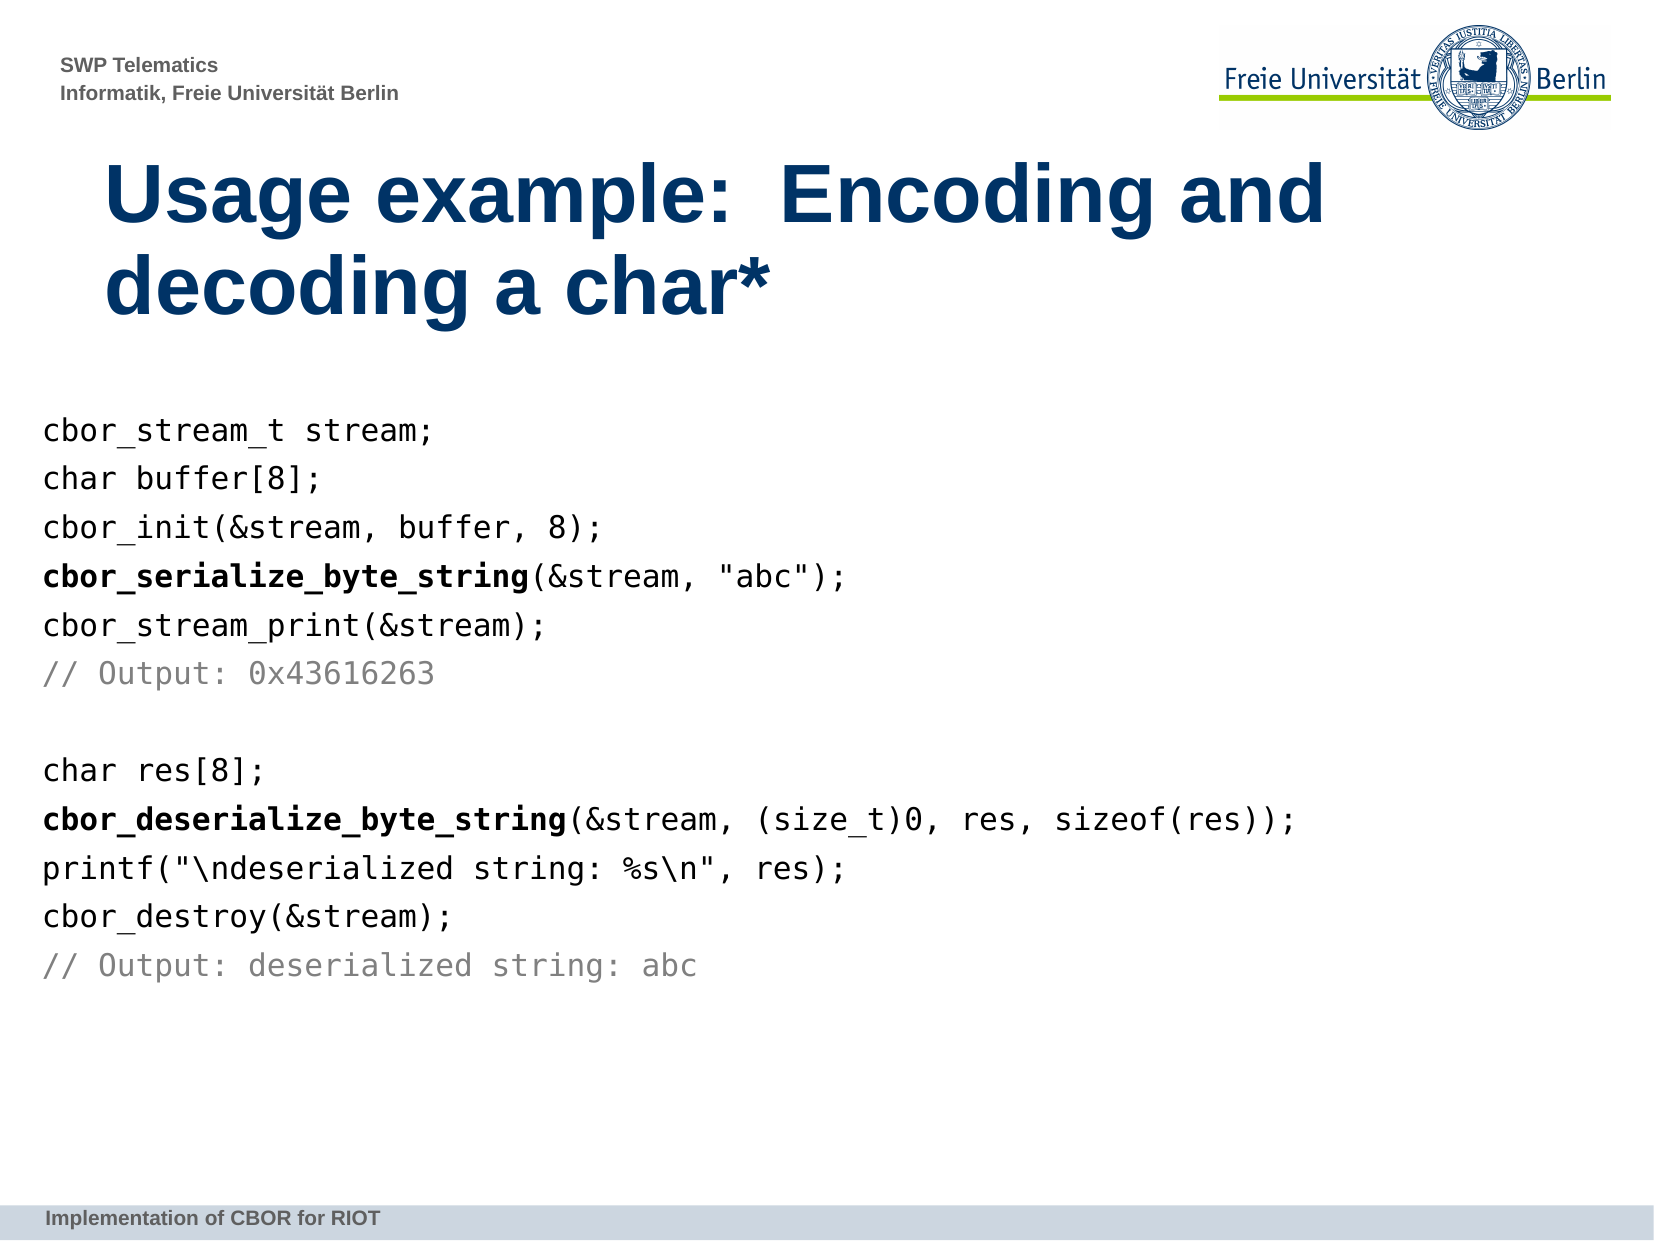

# Usage example: Encoding and decoding a char*
cbor_stream_t stream;
char buffer[8];
cbor_init(&stream, buffer, 8);
cbor_serialize_byte_string(&stream, "abc");
cbor_stream_print(&stream);
// Output: 0x43616263
char res[8];
cbor_deserialize_byte_string(&stream, (size_t)0, res, sizeof(res));
printf("\ndeserialized string: %s\n", res);
cbor_destroy(&stream);
// Output: deserialized string: abc